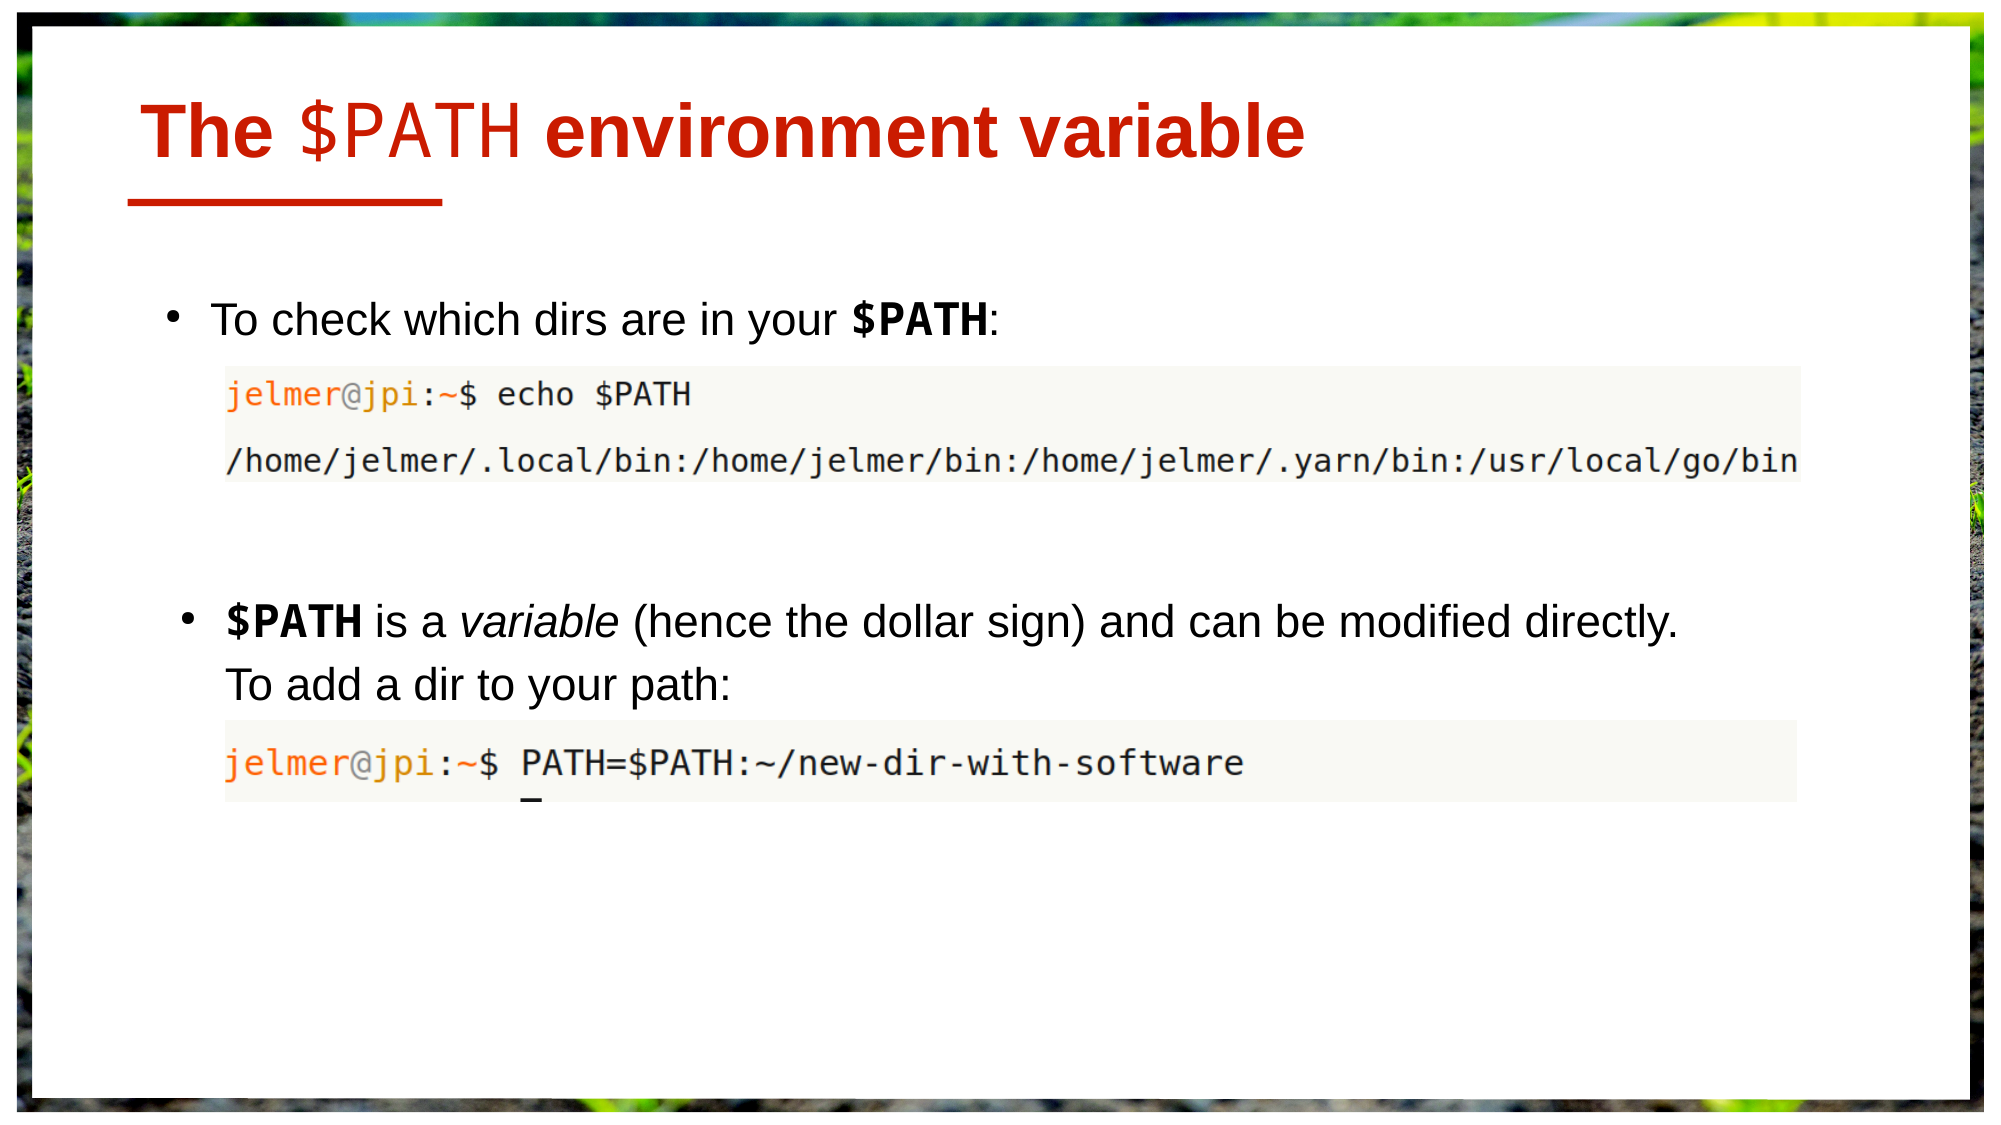

The $PATH environment variable
To check which dirs are in your $PATH:
$PATH is a variable (hence the dollar sign) and can be modified directly.
To add a dir to your path: